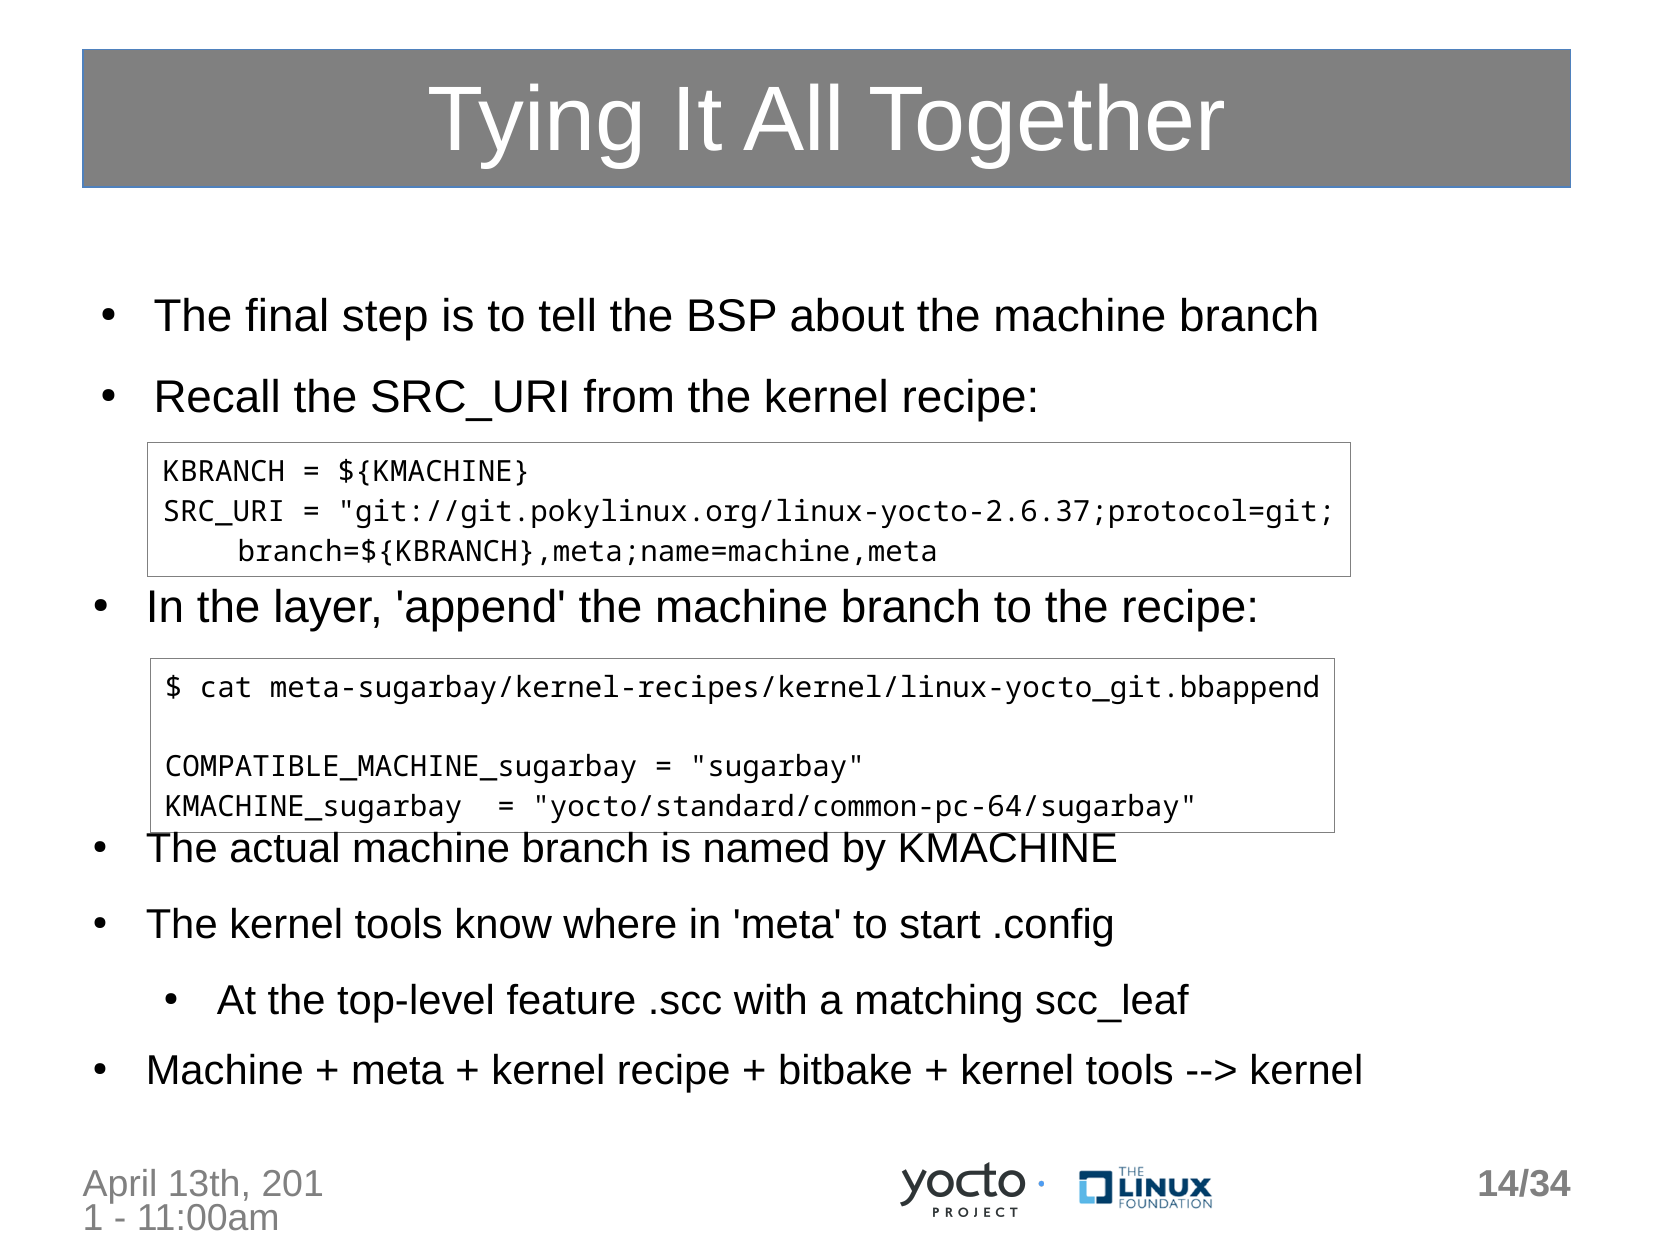

# Tying It All Together
The final step is to tell the BSP about the machine branch
Recall the SRC_URI from the kernel recipe:
KBRANCH = ${KMACHINE}
SRC_URI = "git://git.pokylinux.org/linux-yocto-2.6.37;protocol=git;
	branch=${KBRANCH},meta;name=machine,meta
In the layer, 'append' the machine branch to the recipe:
$ cat meta-sugarbay/kernel-recipes/kernel/linux-yocto_git.bbappend
COMPATIBLE_MACHINE_sugarbay = "sugarbay"
KMACHINE_sugarbay = "yocto/standard/common-pc-64/sugarbay"
The actual machine branch is named by KMACHINE
The kernel tools know where in 'meta' to start .config
At the top-level feature .scc with a matching scc_leaf
Machine + meta + kernel recipe + bitbake + kernel tools --> kernel
April 13th, 2011 - 11:00am
14